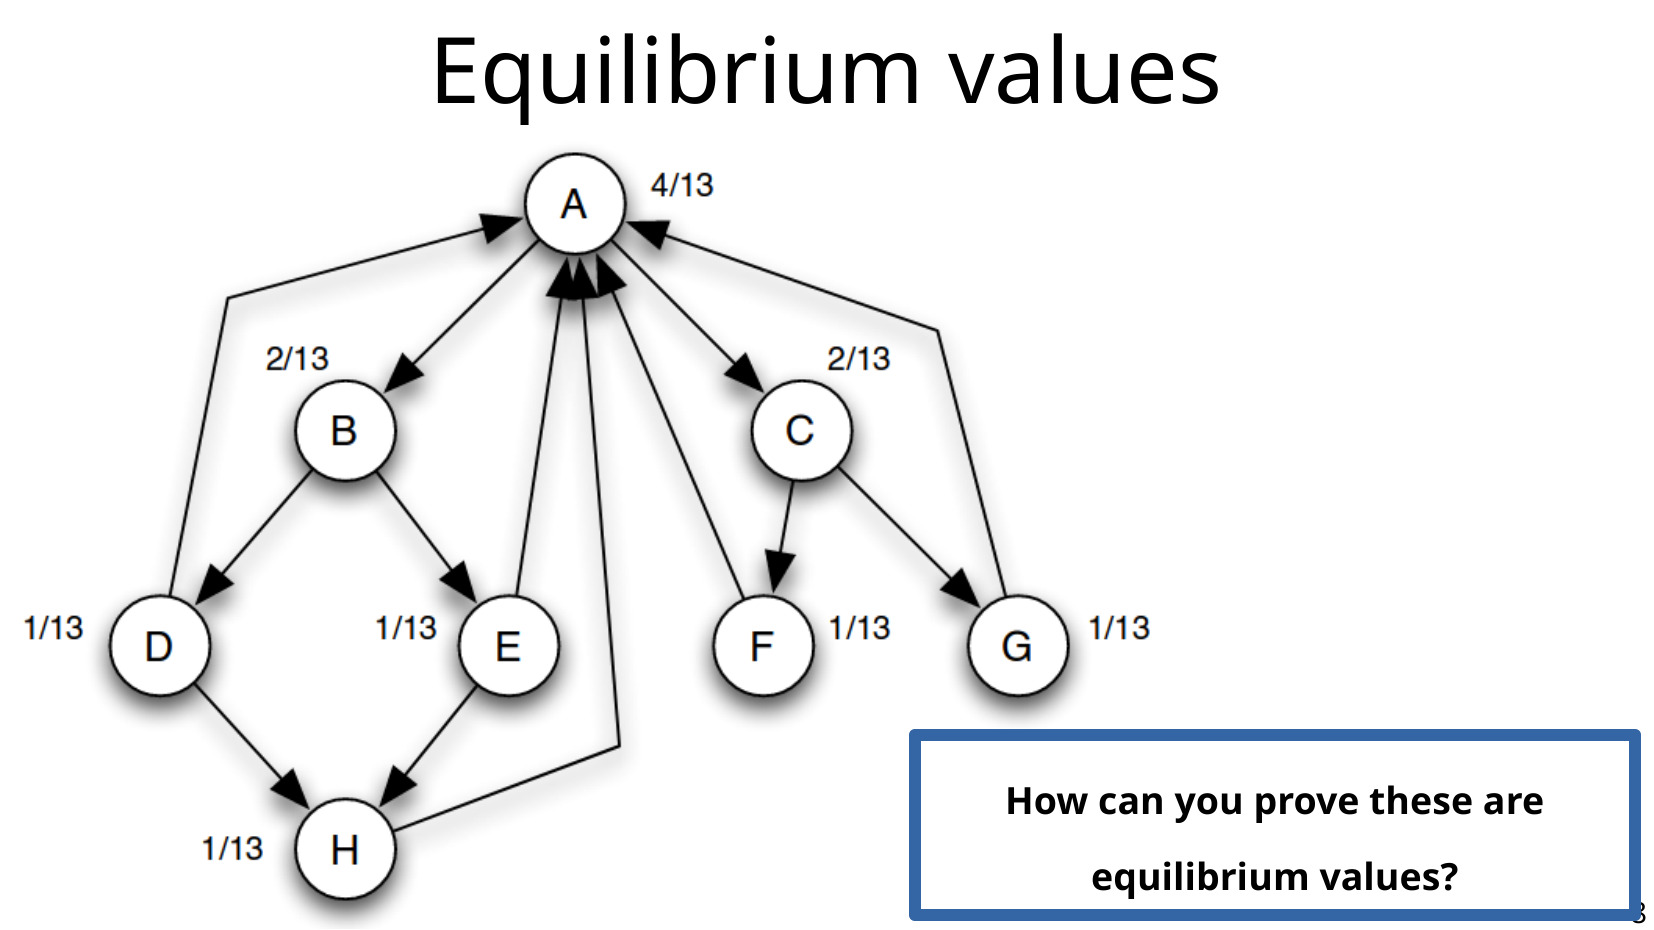

# Equilibrium values
How can you prove these are
equilibrium values?
8